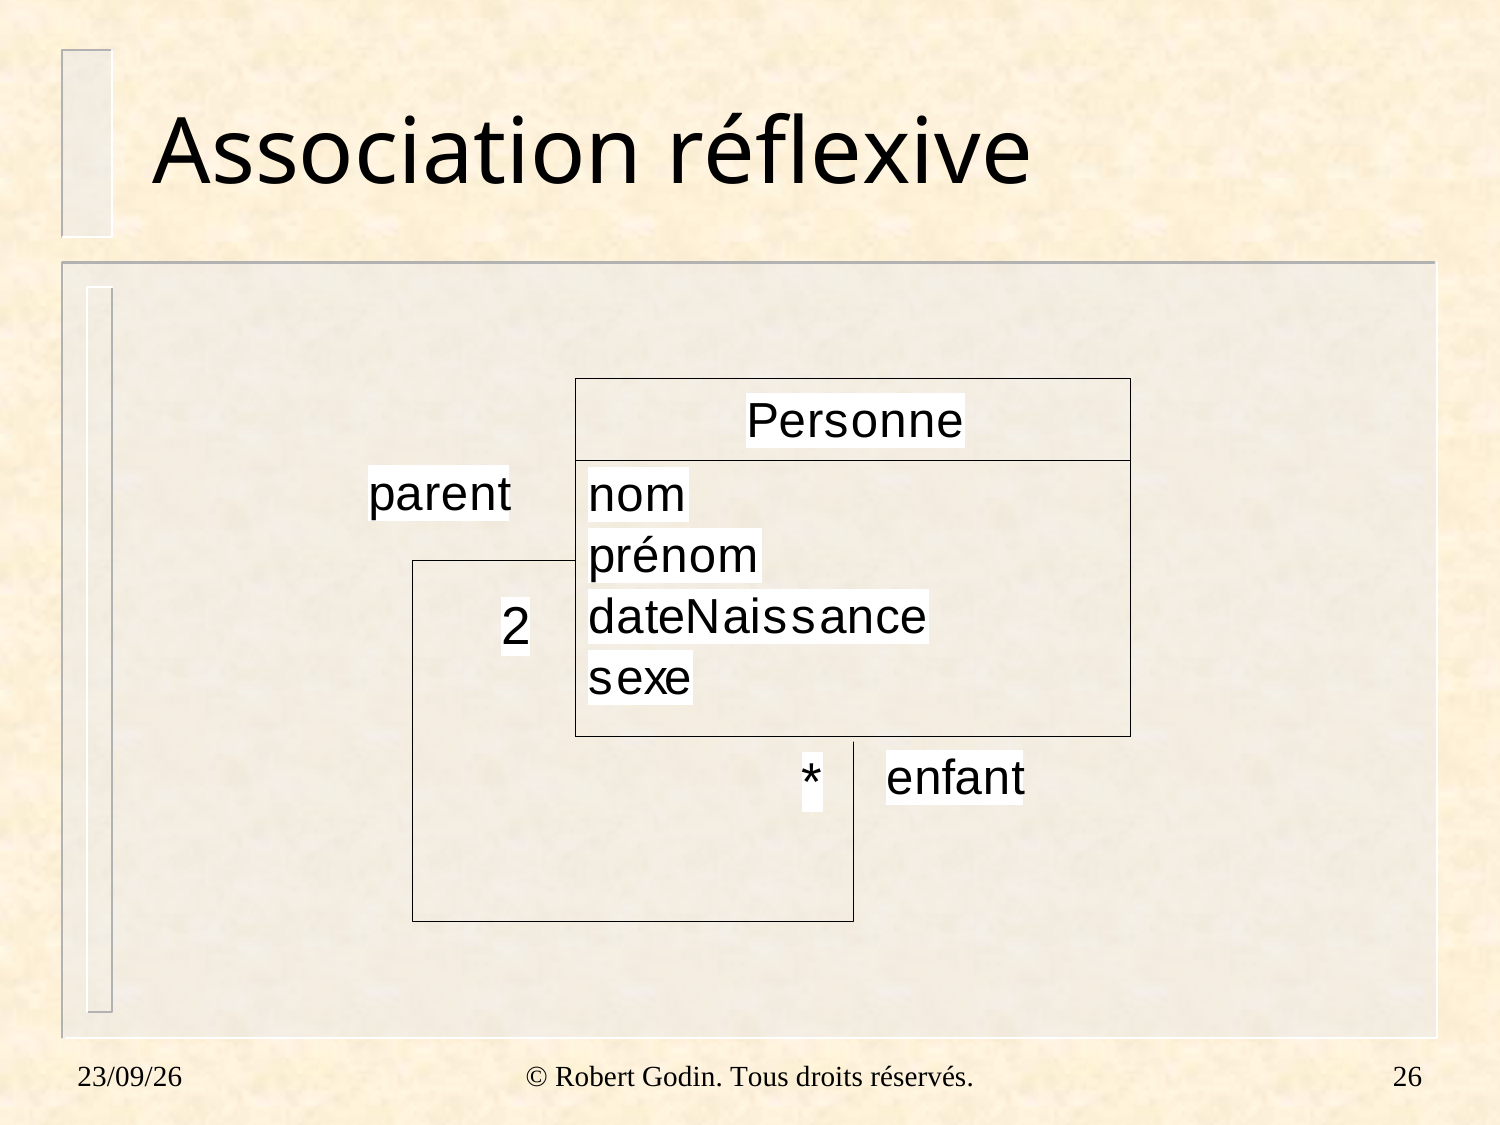

# Association réflexive
© Robert Godin. Tous droits réservés.